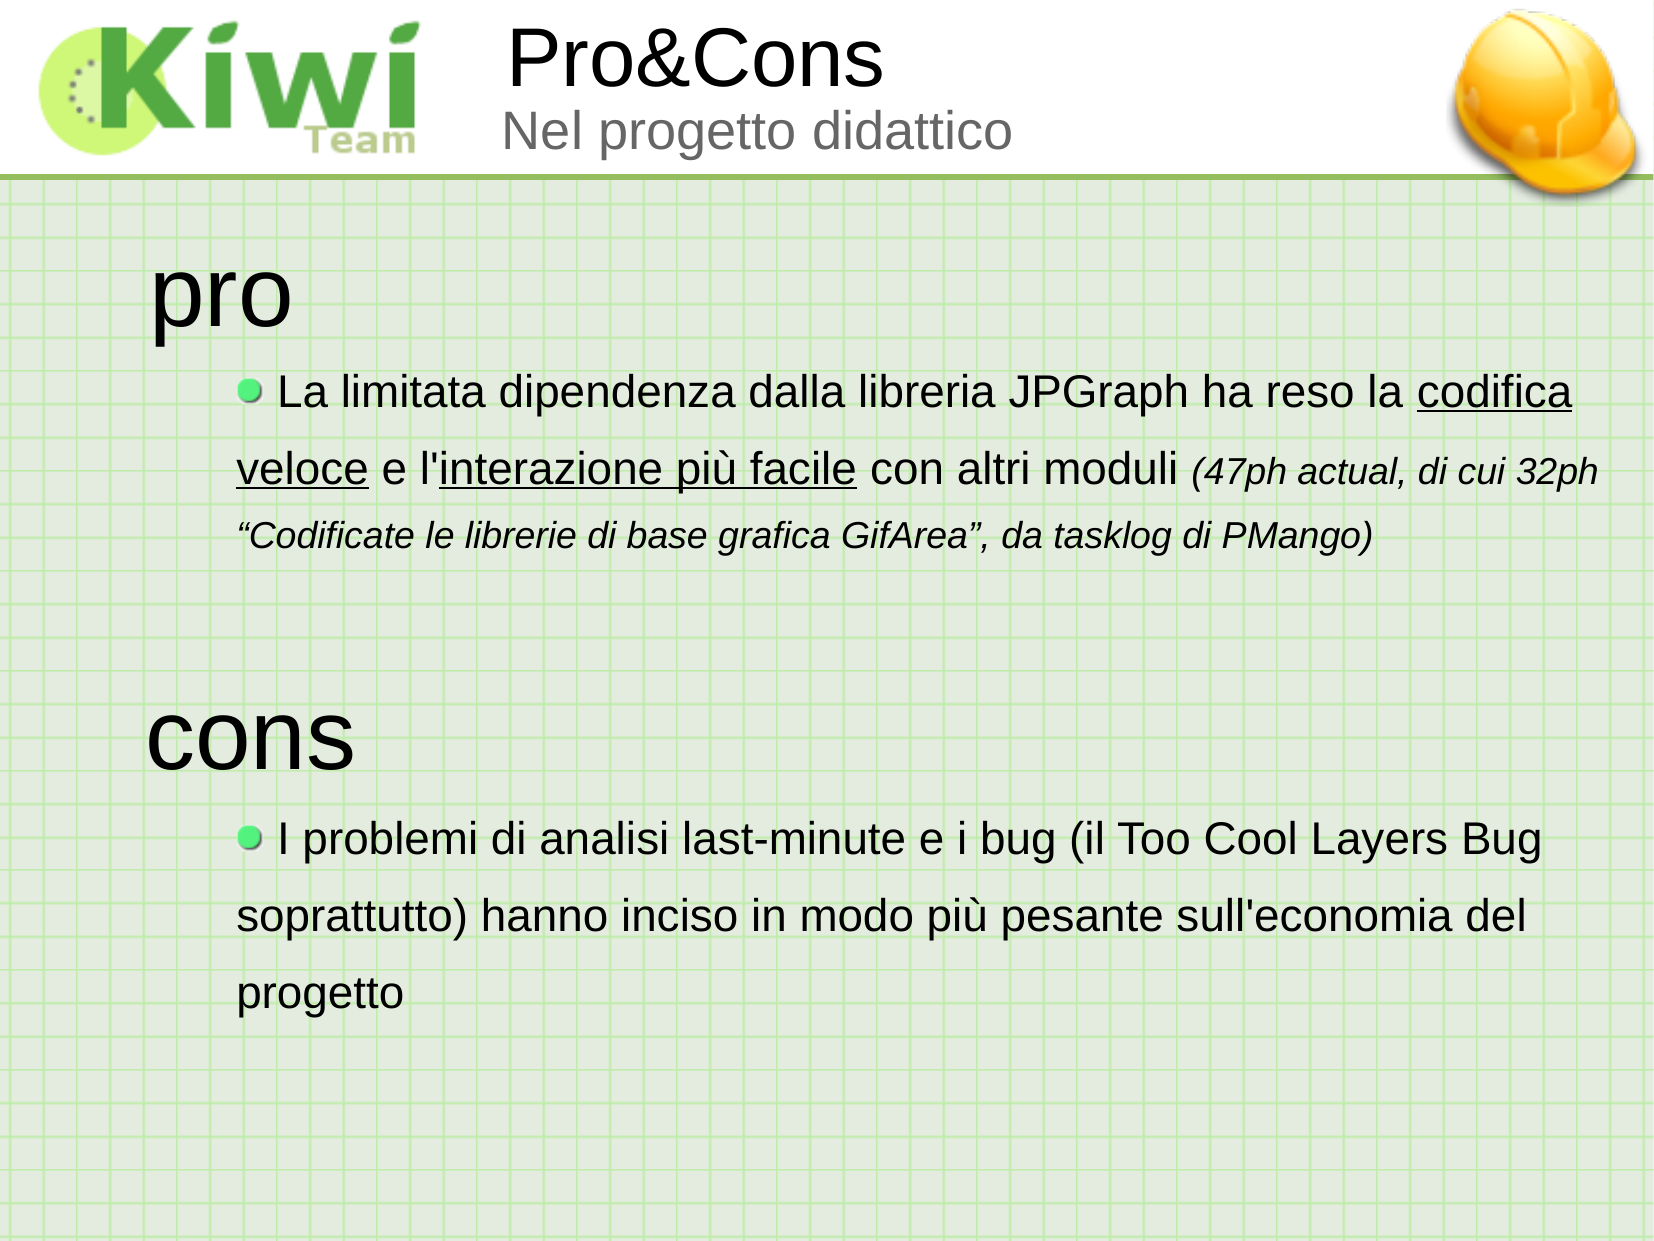

# Pro&Cons
Nel progetto didattico
pro
 La limitata dipendenza dalla libreria JPGraph ha reso la codifica veloce e l'interazione più facile con altri moduli (47ph actual, di cui 32ph “Codificate le librerie di base grafica GifArea”, da tasklog di PMango)
 I problemi di analisi last-minute e i bug (il Too Cool Layers Bug soprattutto) hanno inciso in modo più pesante sull'economia del progetto
cons